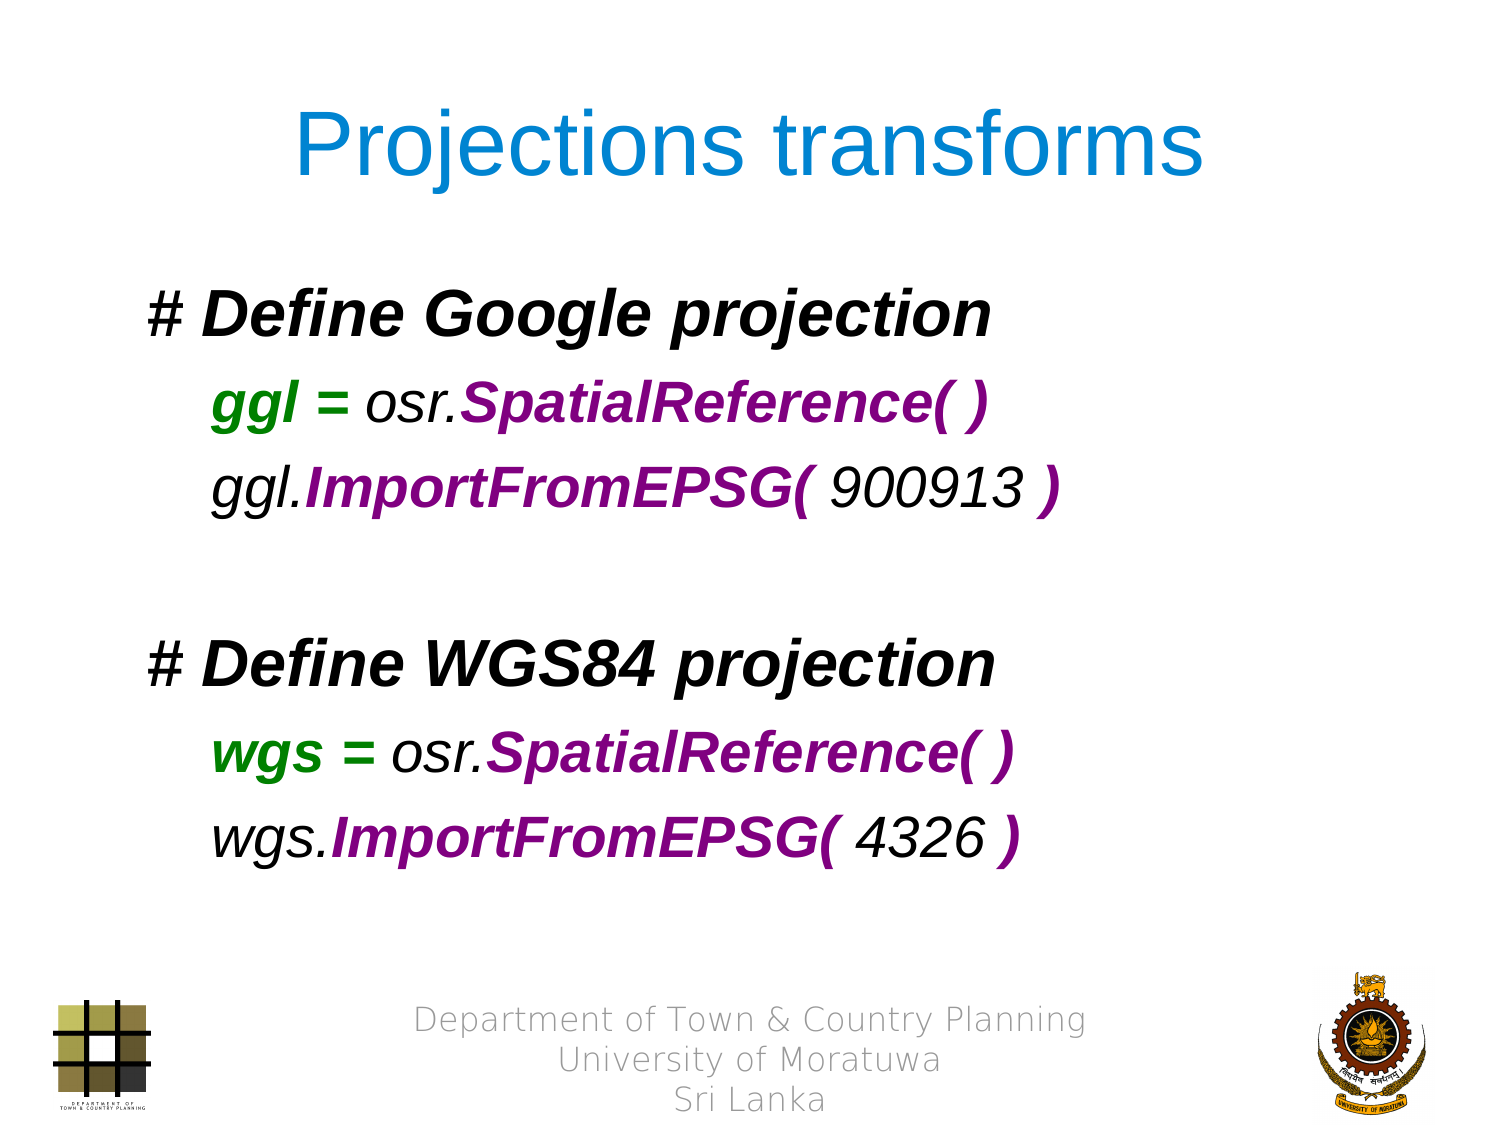

# Projections transforms
# Define Google projection
ggl = osr.SpatialReference( )
ggl.ImportFromEPSG( 900913 )
# Define WGS84 projection
wgs = osr.SpatialReference( )
wgs.ImportFromEPSG( 4326 )